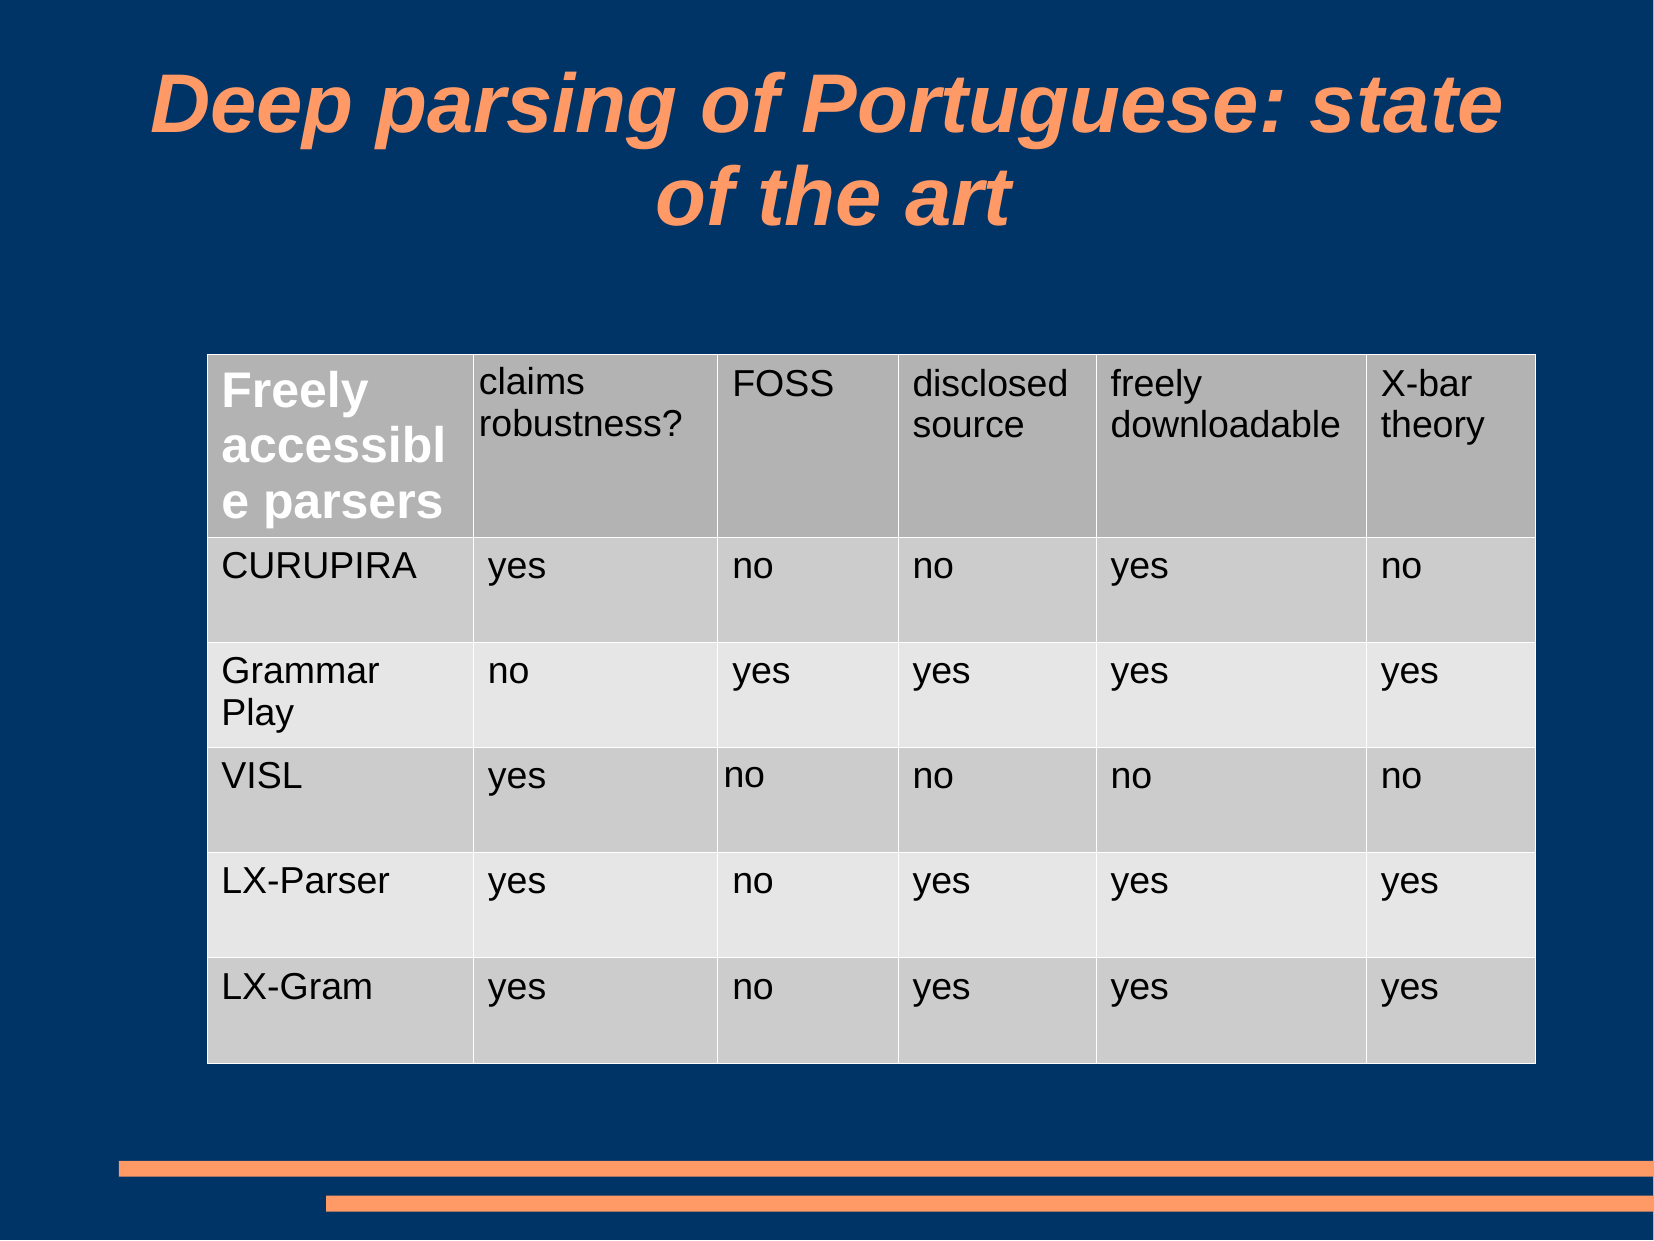

# Deep parsing of Portuguese: state of the art
| Freely accessible parsers | claims robustness? | FOSS | disclosed source | freely downloadable | X-bar theory |
| --- | --- | --- | --- | --- | --- |
| CURUPIRA | yes | no | no | yes | no |
| Grammar Play | no | yes | yes | yes | yes |
| VISL | yes | no | no | no | no |
| LX-Parser | yes | no | yes | yes | yes |
| LX-Gram | yes | no | yes | yes | yes |